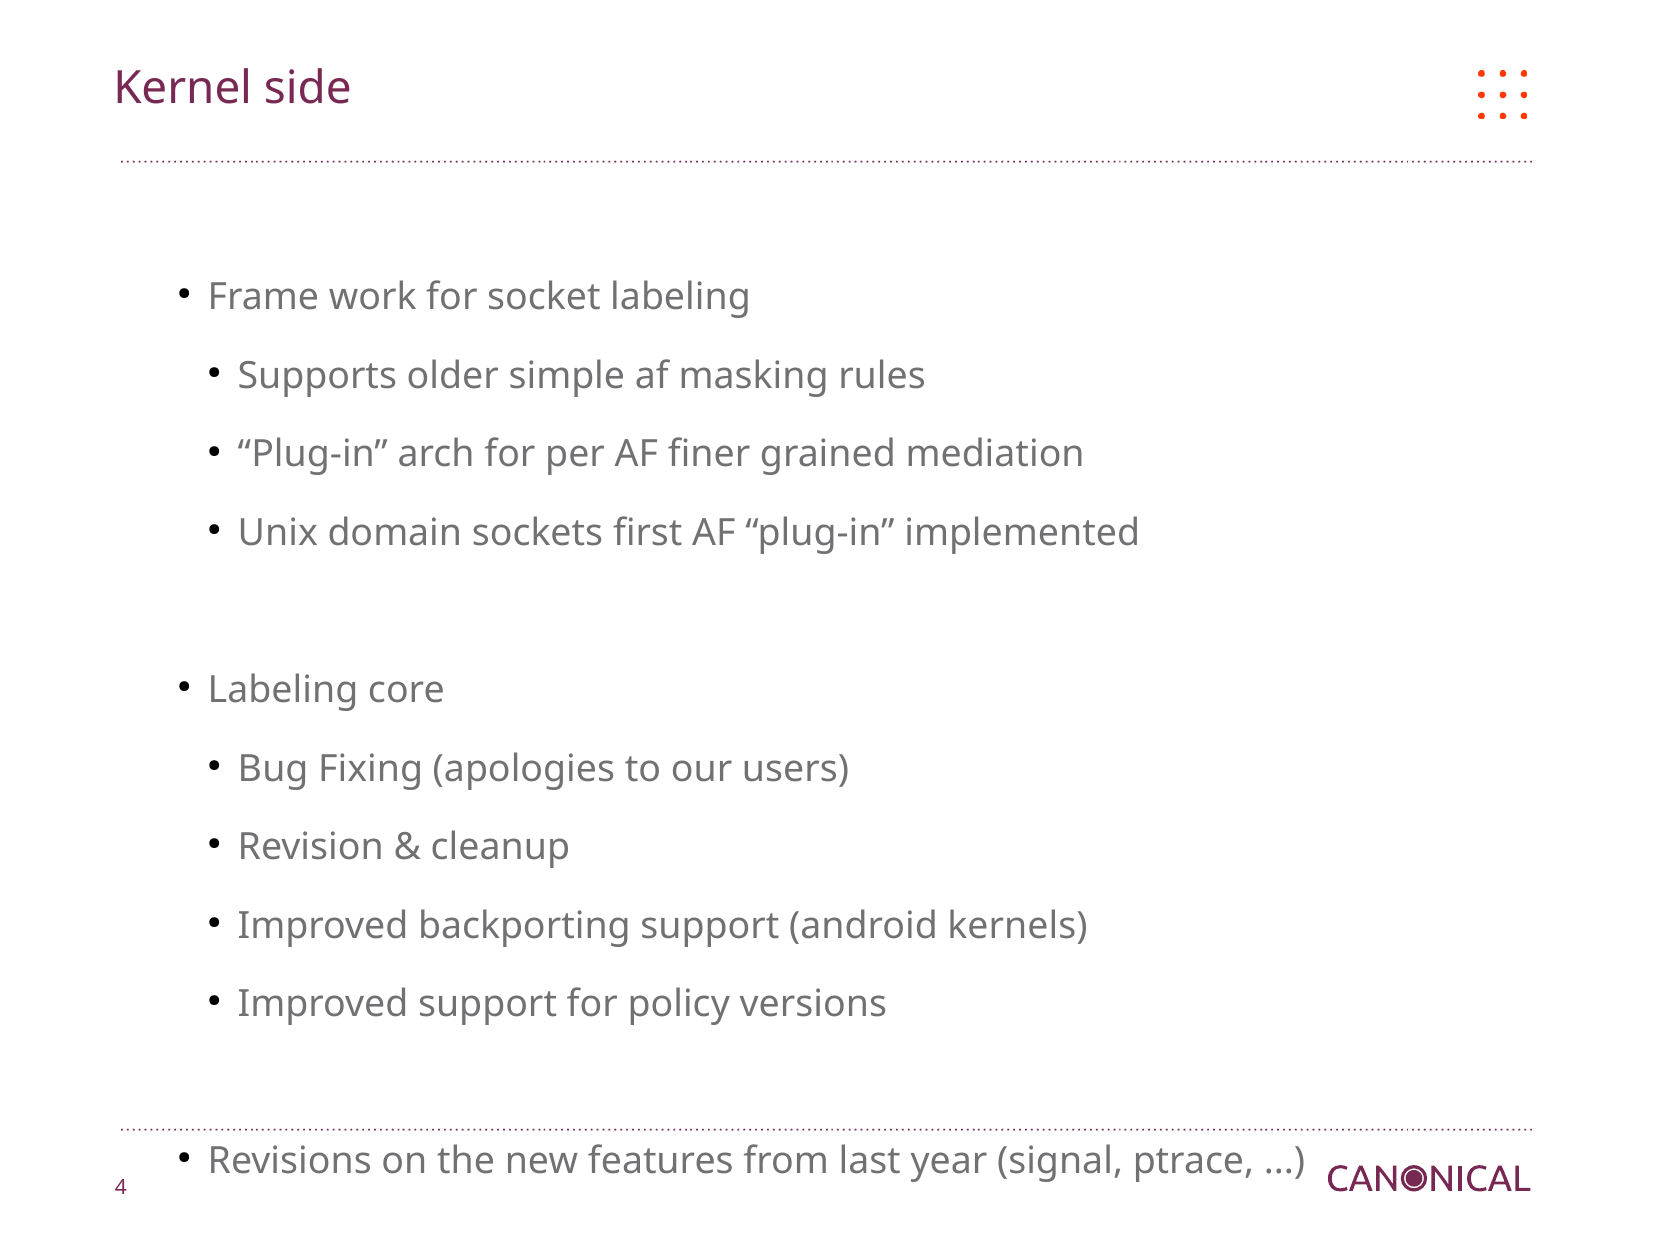

Kernel side
# Frame work for socket labeling
Supports older simple af masking rules
“Plug-in” arch for per AF finer grained mediation
Unix domain sockets first AF “plug-in” implemented
Labeling core
Bug Fixing (apologies to our users)
Revision & cleanup
Improved backporting support (android kernels)
Improved support for policy versions
Revisions on the new features from last year (signal, ptrace, ...)